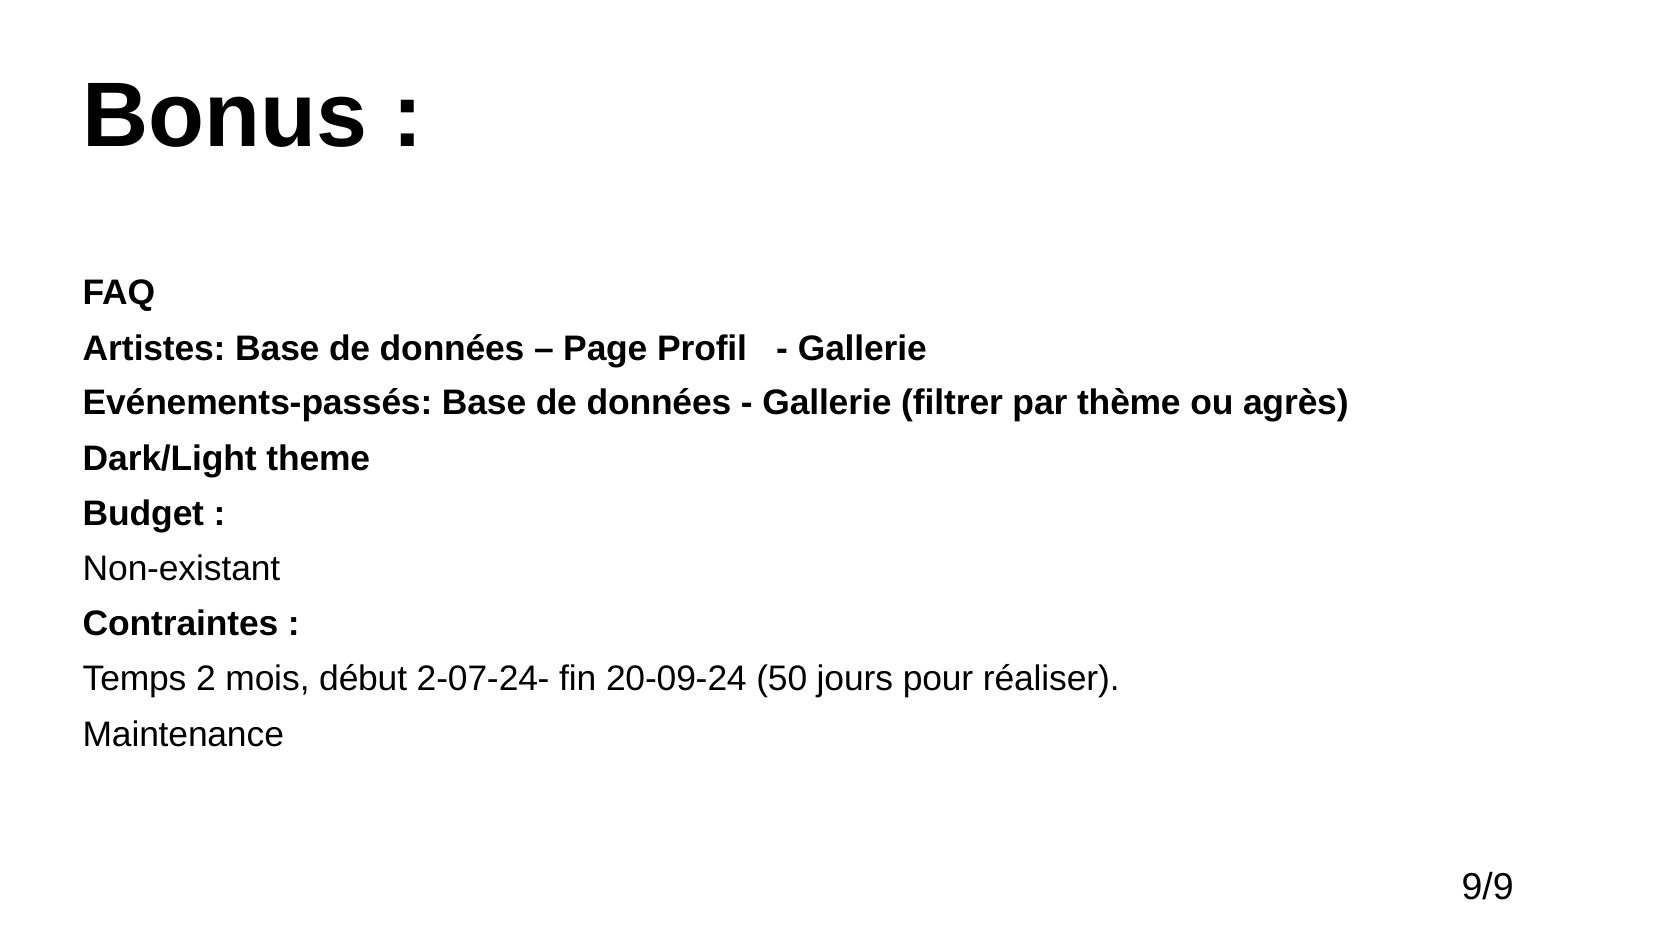

# Bonus :
FAQ
Artistes: Base de données – Page Profil - Gallerie
Evénements-passés: Base de données - Gallerie (filtrer par thème ou agrès)
Dark/Light theme
Budget :
Non-existant
Contraintes :
Temps 2 mois, début 2-07-24- fin 20-09-24 (50 jours pour réaliser).
Maintenance
9/9